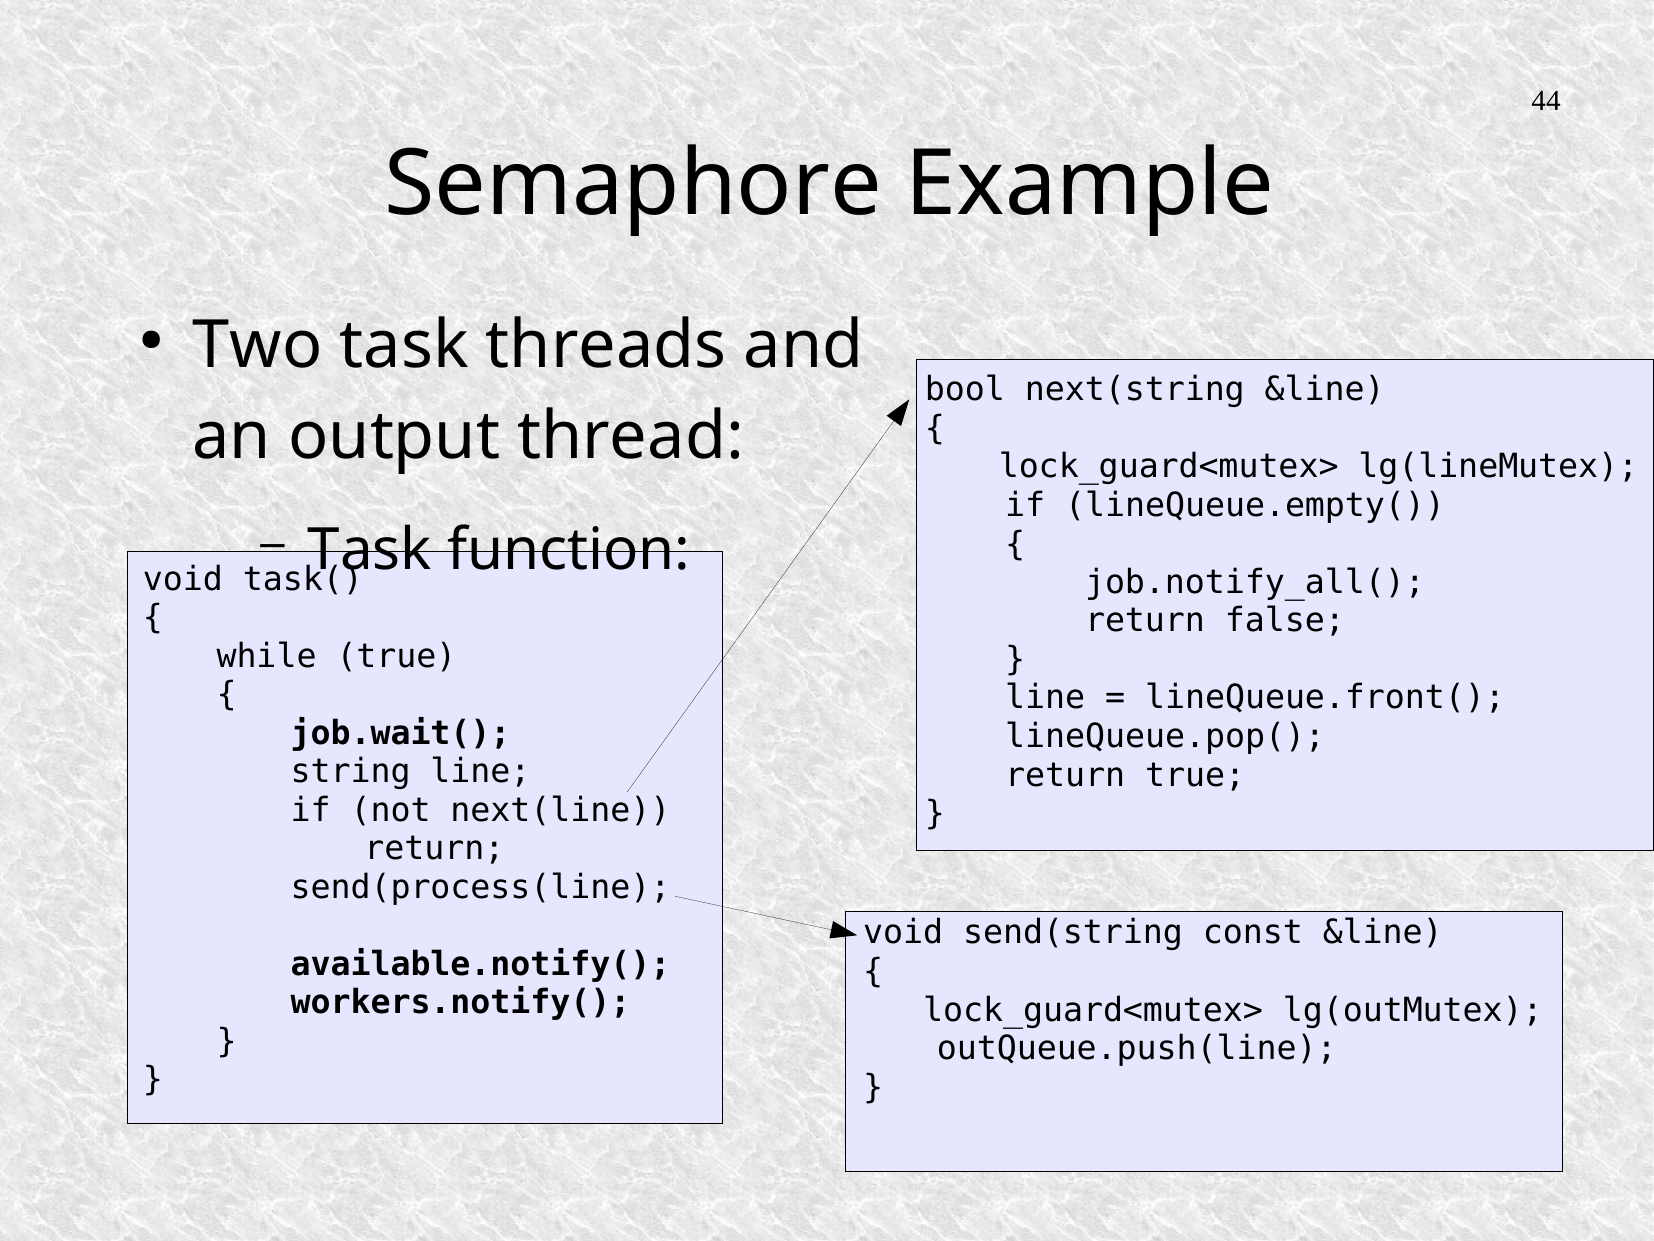

# Semaphore Example
44
Two task threads and
an output thread:
Task function:
bool next(string &line)
{
	lock_guard<mutex> lg(lineMutex);
 if (lineQueue.empty())
 {
 job.notify_all();
 return false;
 }
 line = lineQueue.front();
 lineQueue.pop();
 return true;
}
void task()
{
	while (true)
 	{
 		job.wait();
 	string line;
		if (not next(line))
			return;
		send(process(line);
 	available.notify();
 	workers.notify();
 	}
}
void send(string const &line)
{
 lock_guard<mutex> lg(outMutex);
	outQueue.push(line);
}